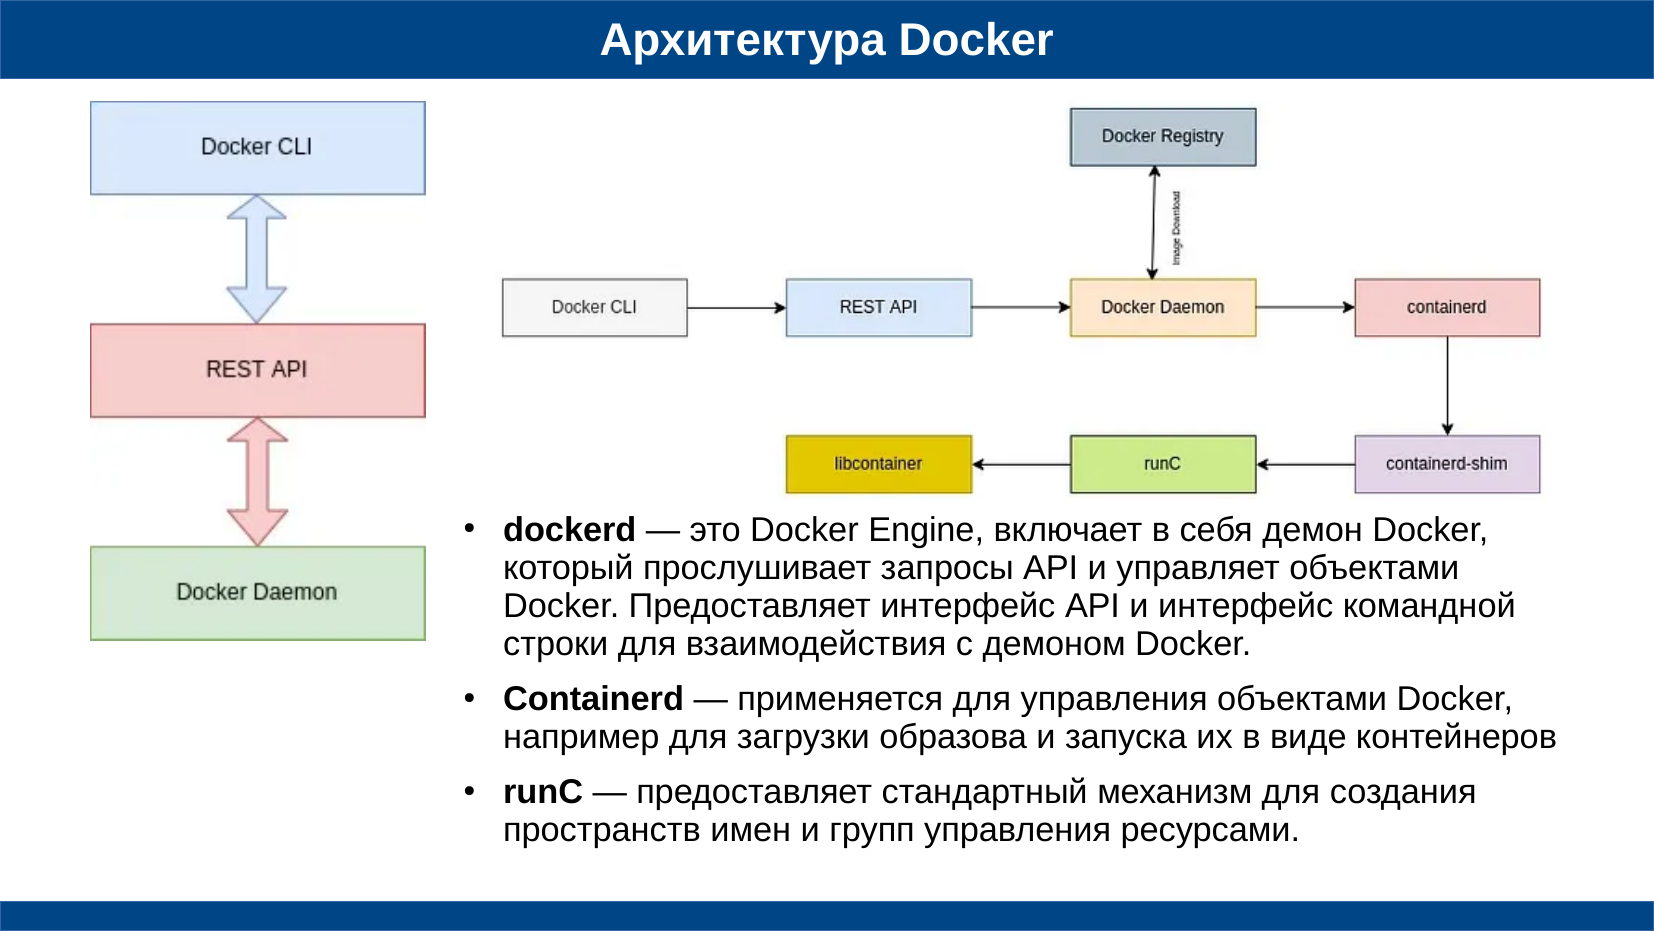

# Архитектура Docker
dockerd — это Docker Engine, включает в себя демон Docker, который прослушивает запросы API и управляет объектами Docker. Предоставляет интерфейс API и интерфейс командной строки для взаимодействия с демоном Docker.
Containerd — применяется для управления объектами Docker, например для загрузки образова и запуска их в виде контейнеров
runC — предоставляет стандартный механизм для создания пространств имен и групп управления ресурсами.